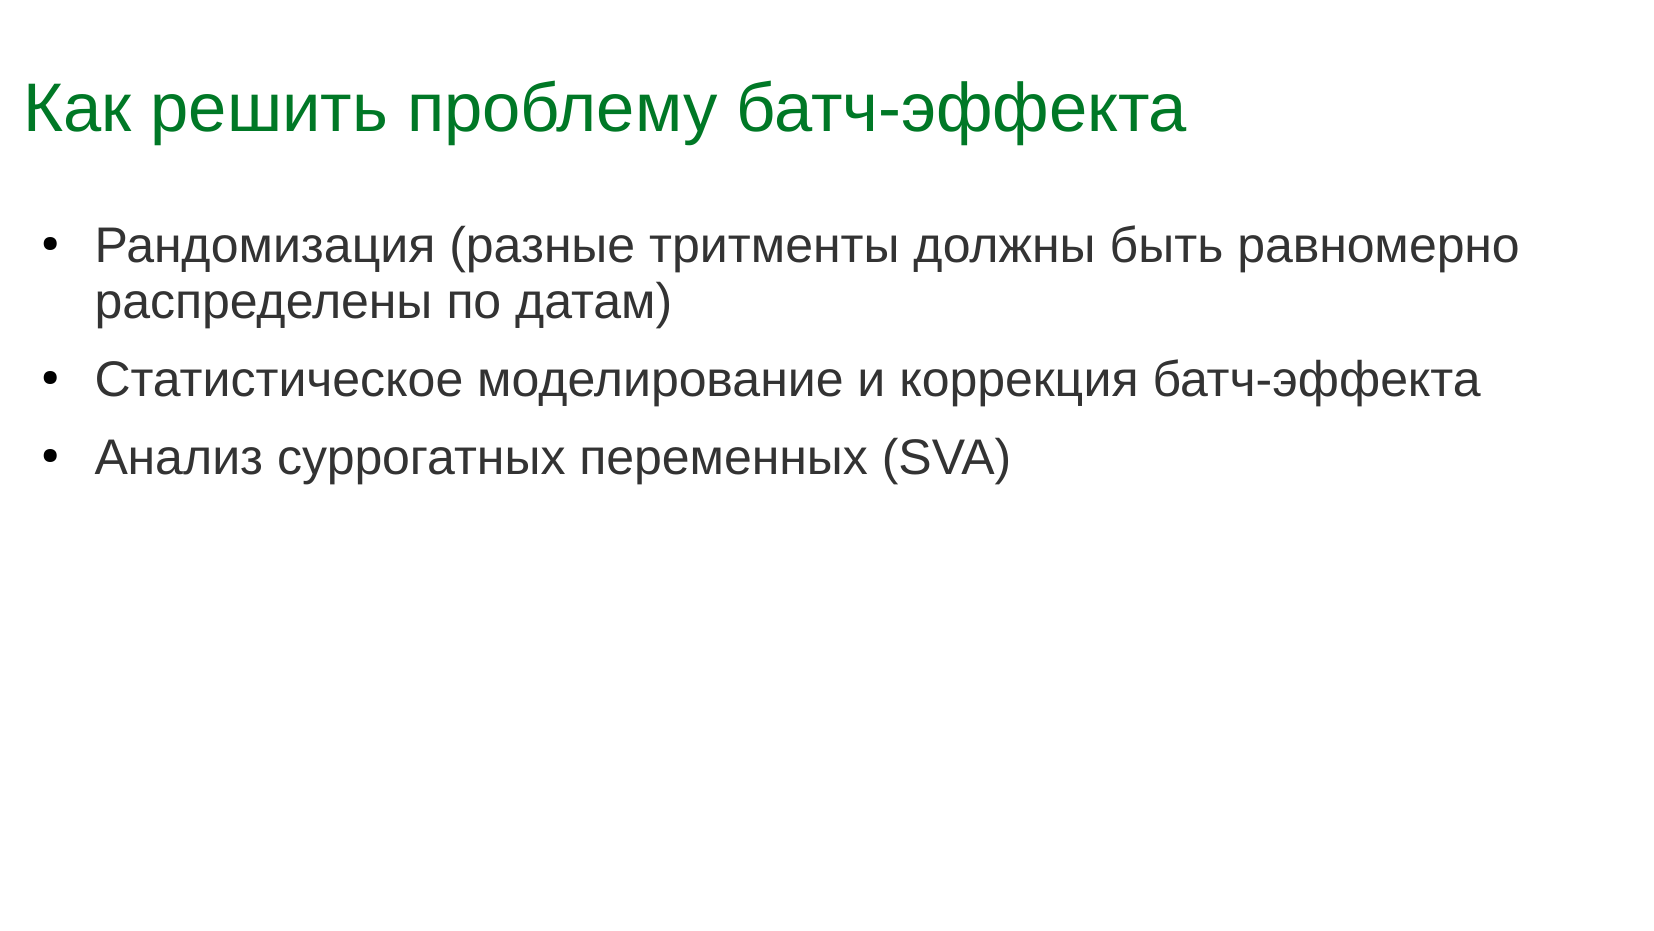

# Как решить проблему батч-эффекта
Рандомизация (разные тритменты должны быть равномерно распределены по датам)
Статистическое моделирование и коррекция батч-эффекта
Анализ суррогатных переменных (SVA)